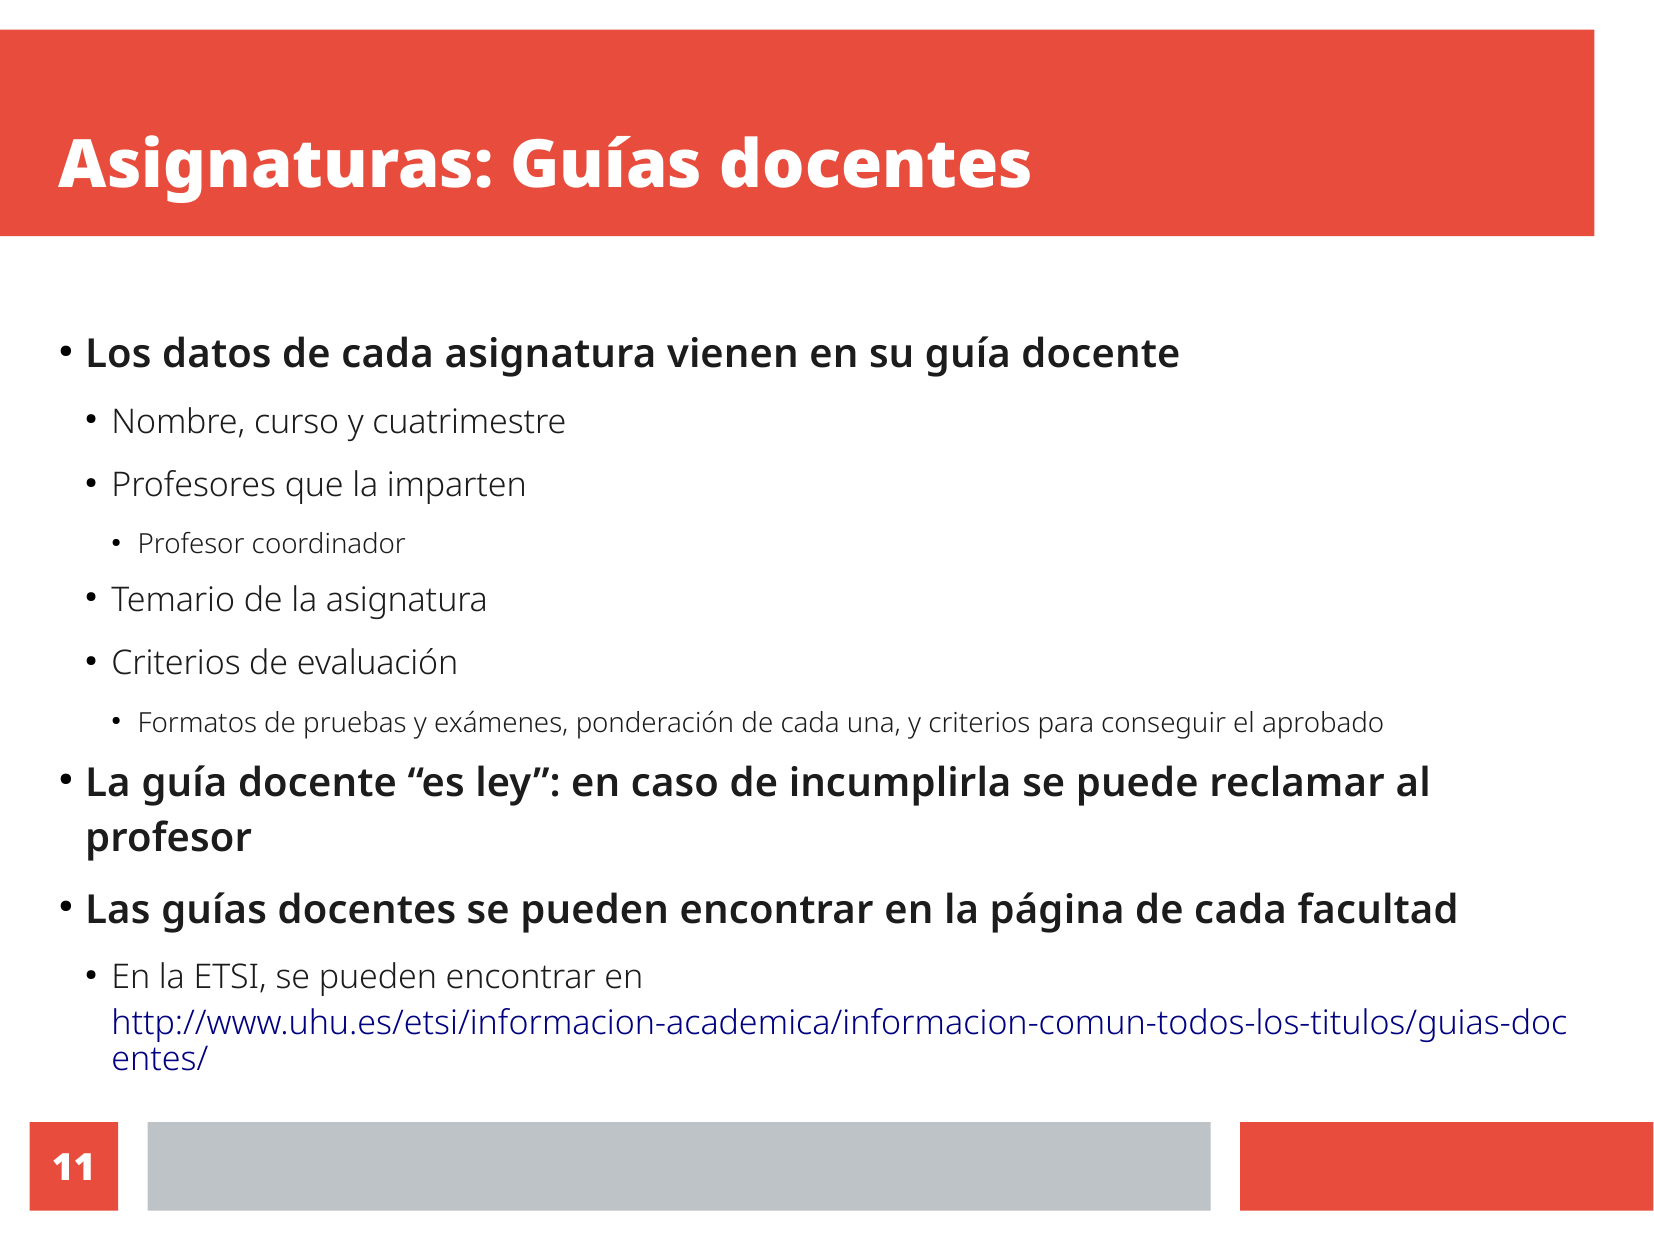

# Asignaturas: Guías docentes
Los datos de cada asignatura vienen en su guía docente
Nombre, curso y cuatrimestre
Profesores que la imparten
Profesor coordinador
Temario de la asignatura
Criterios de evaluación
Formatos de pruebas y exámenes, ponderación de cada una, y criterios para conseguir el aprobado
La guía docente “es ley”: en caso de incumplirla se puede reclamar al profesor
Las guías docentes se pueden encontrar en la página de cada facultad
En la ETSI, se pueden encontrar en http://www.uhu.es/etsi/informacion-academica/informacion-comun-todos-los-titulos/guias-docentes/
11